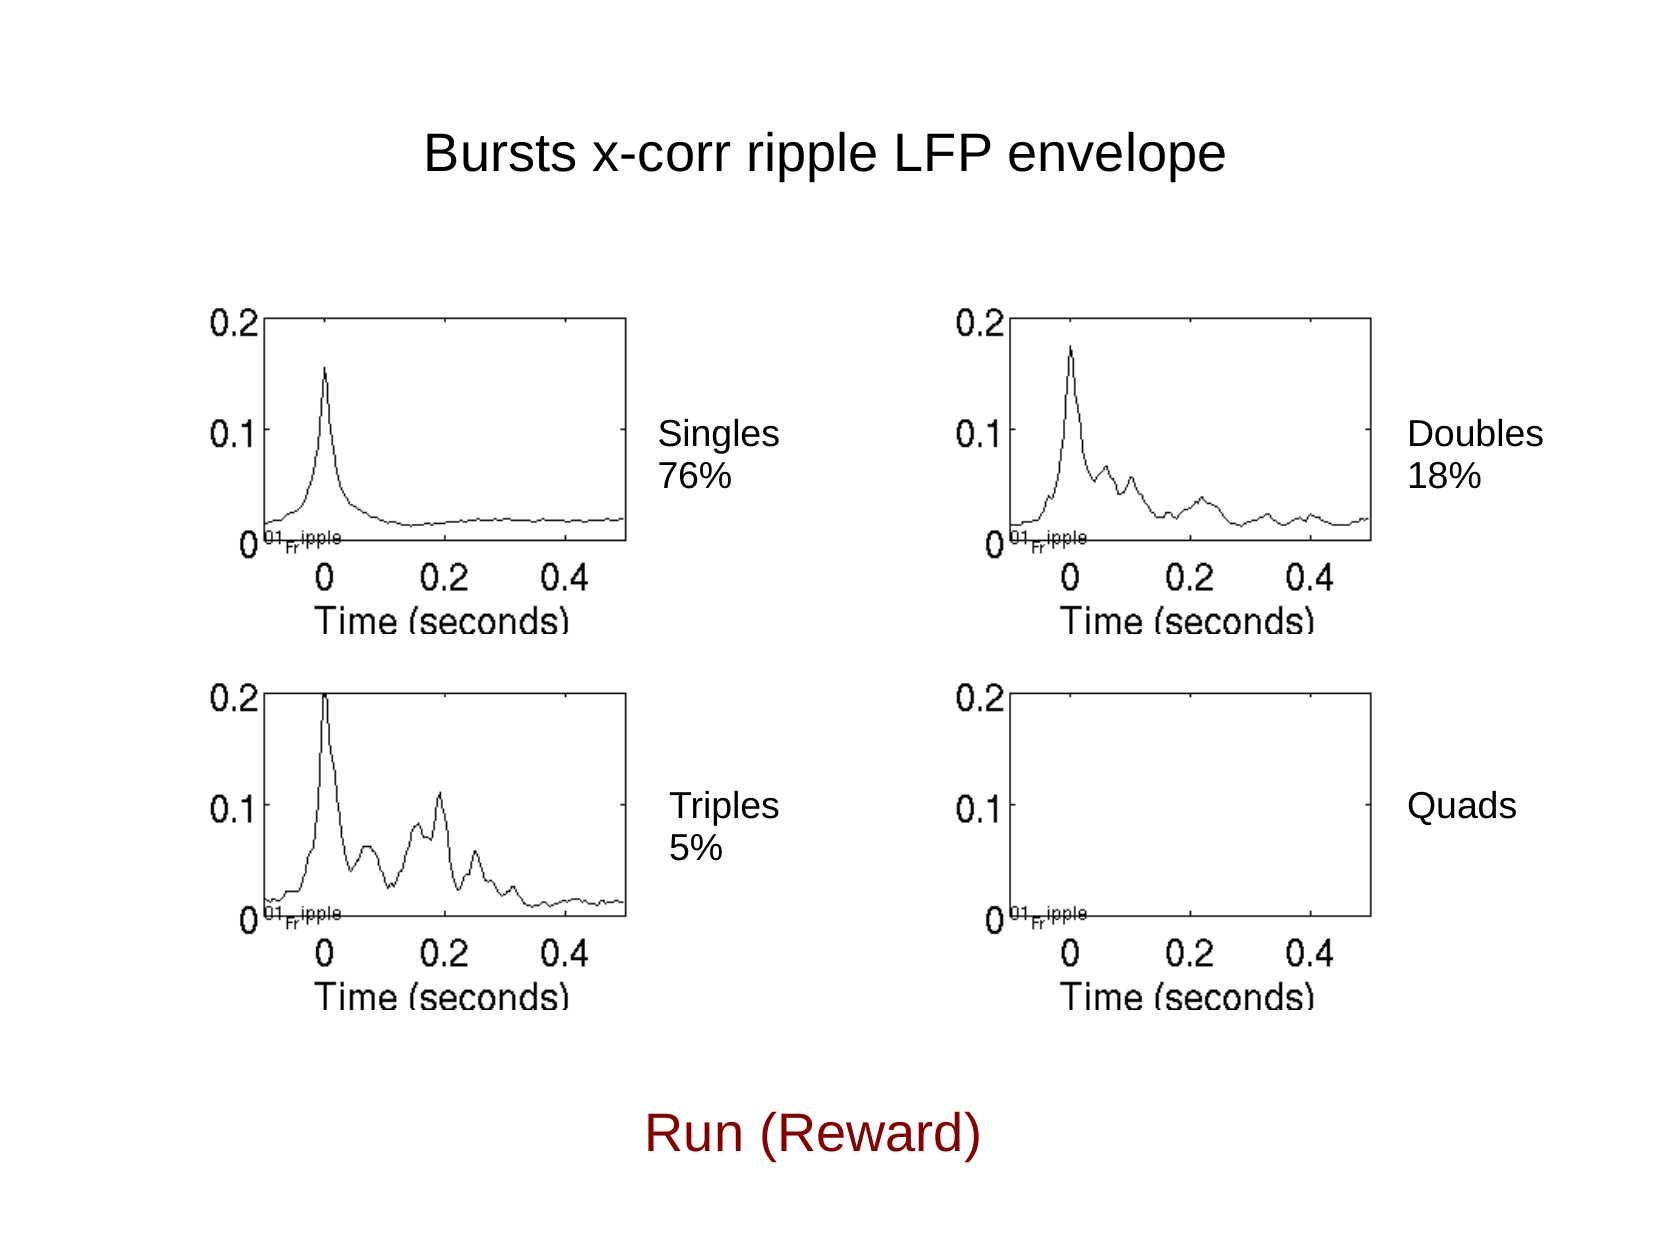

# Bursts x-corr ripple LFP envelope
Singles
76%
Doubles
18%
Triples
5%
Quads
Run (Reward)